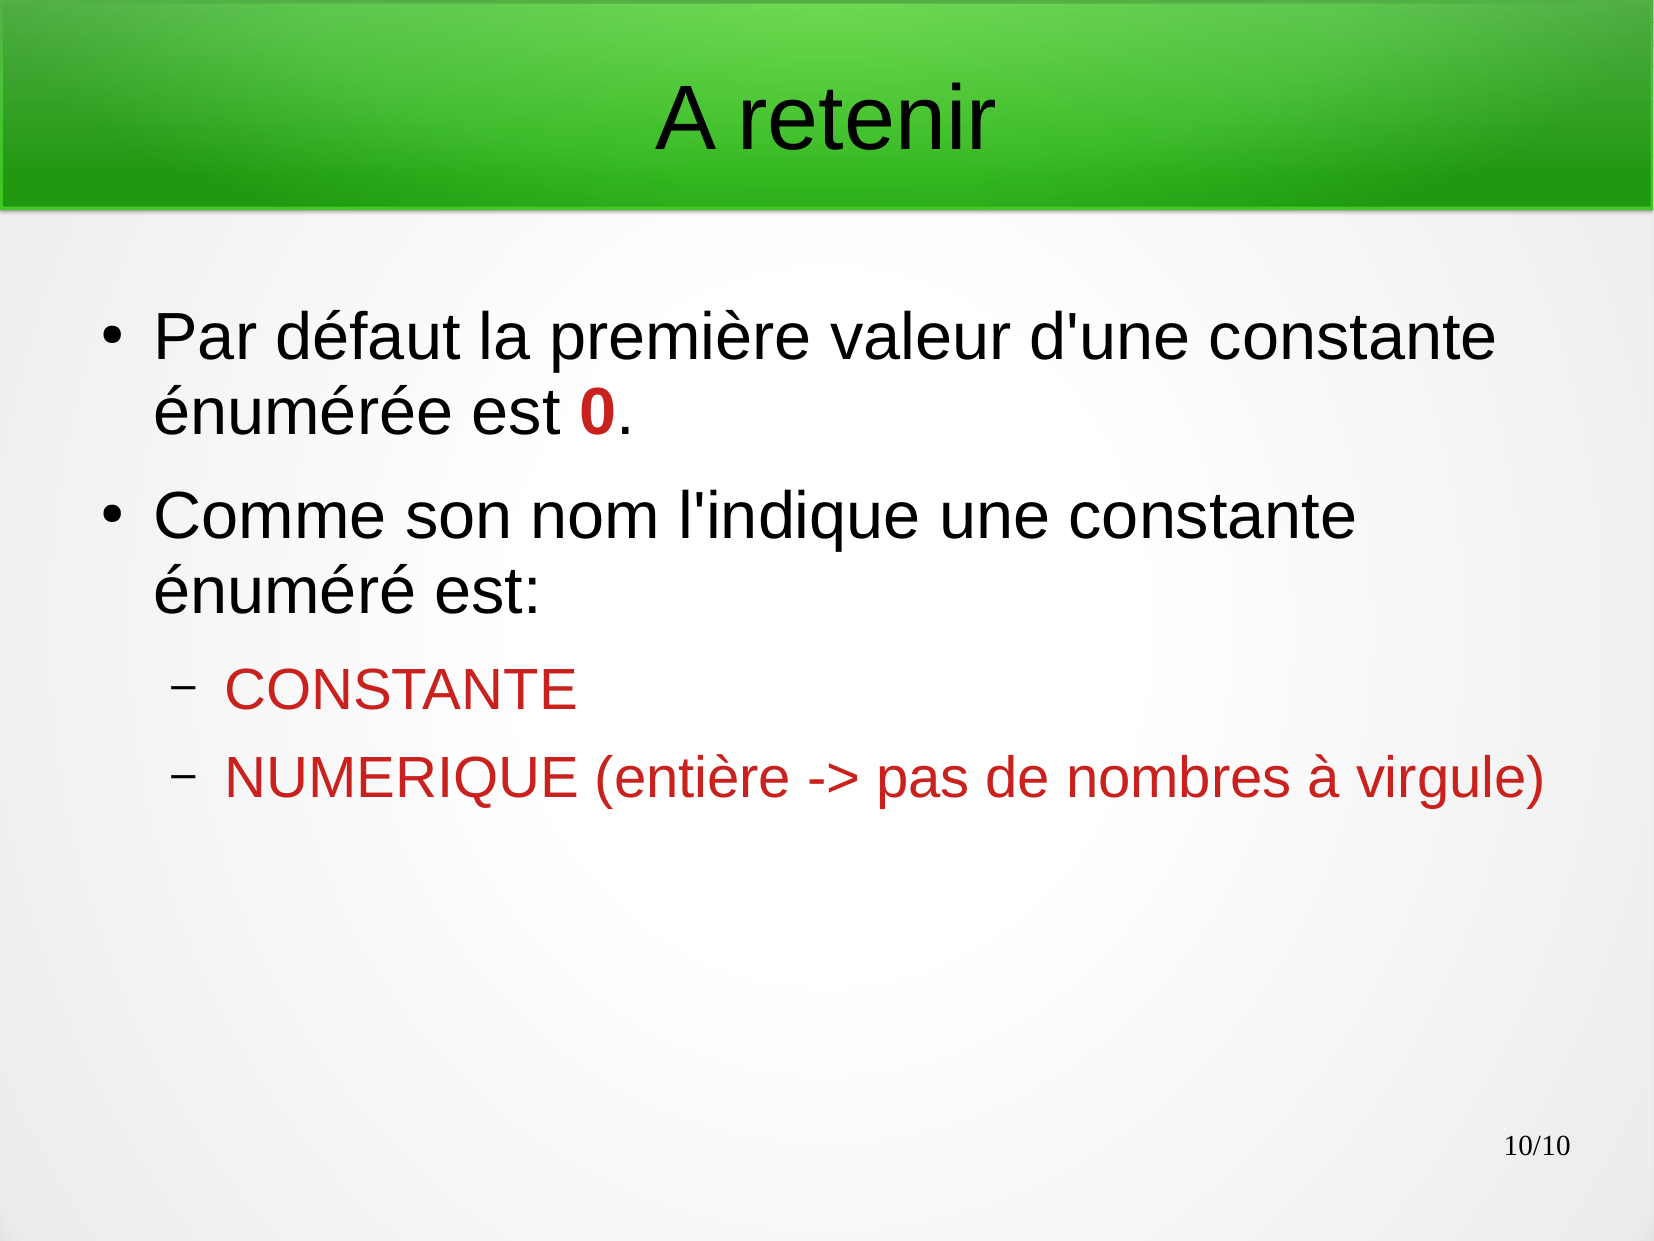

# A retenir
Par défaut la première valeur d'une constante énumérée est 0.
Comme son nom l'indique une constante énuméré est:
CONSTANTE
NUMERIQUE (entière -> pas de nombres à virgule)
10